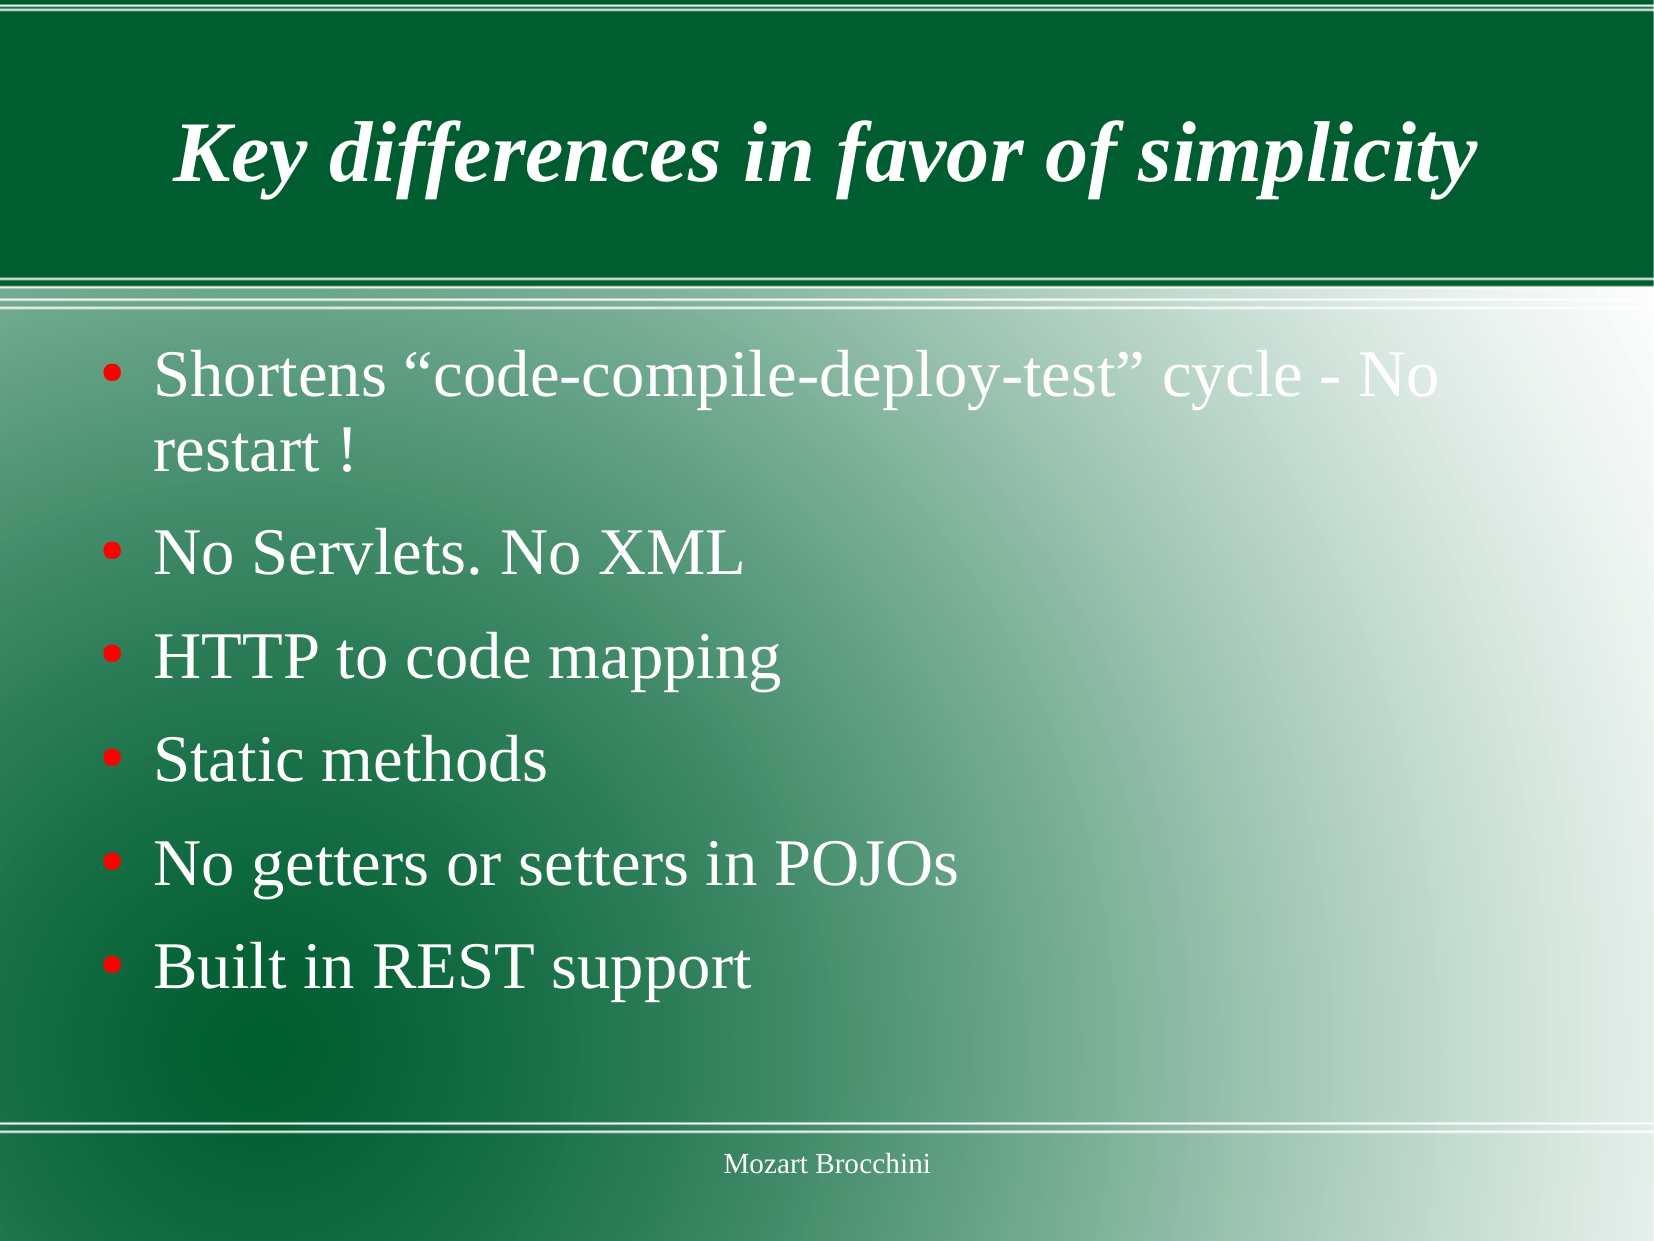

# Key differences in favor of simplicity
Shortens “code-compile-deploy-test” cycle - No restart !
No Servlets. No XML
HTTP to code mapping
Static methods
No getters or setters in POJOs
Built in REST support